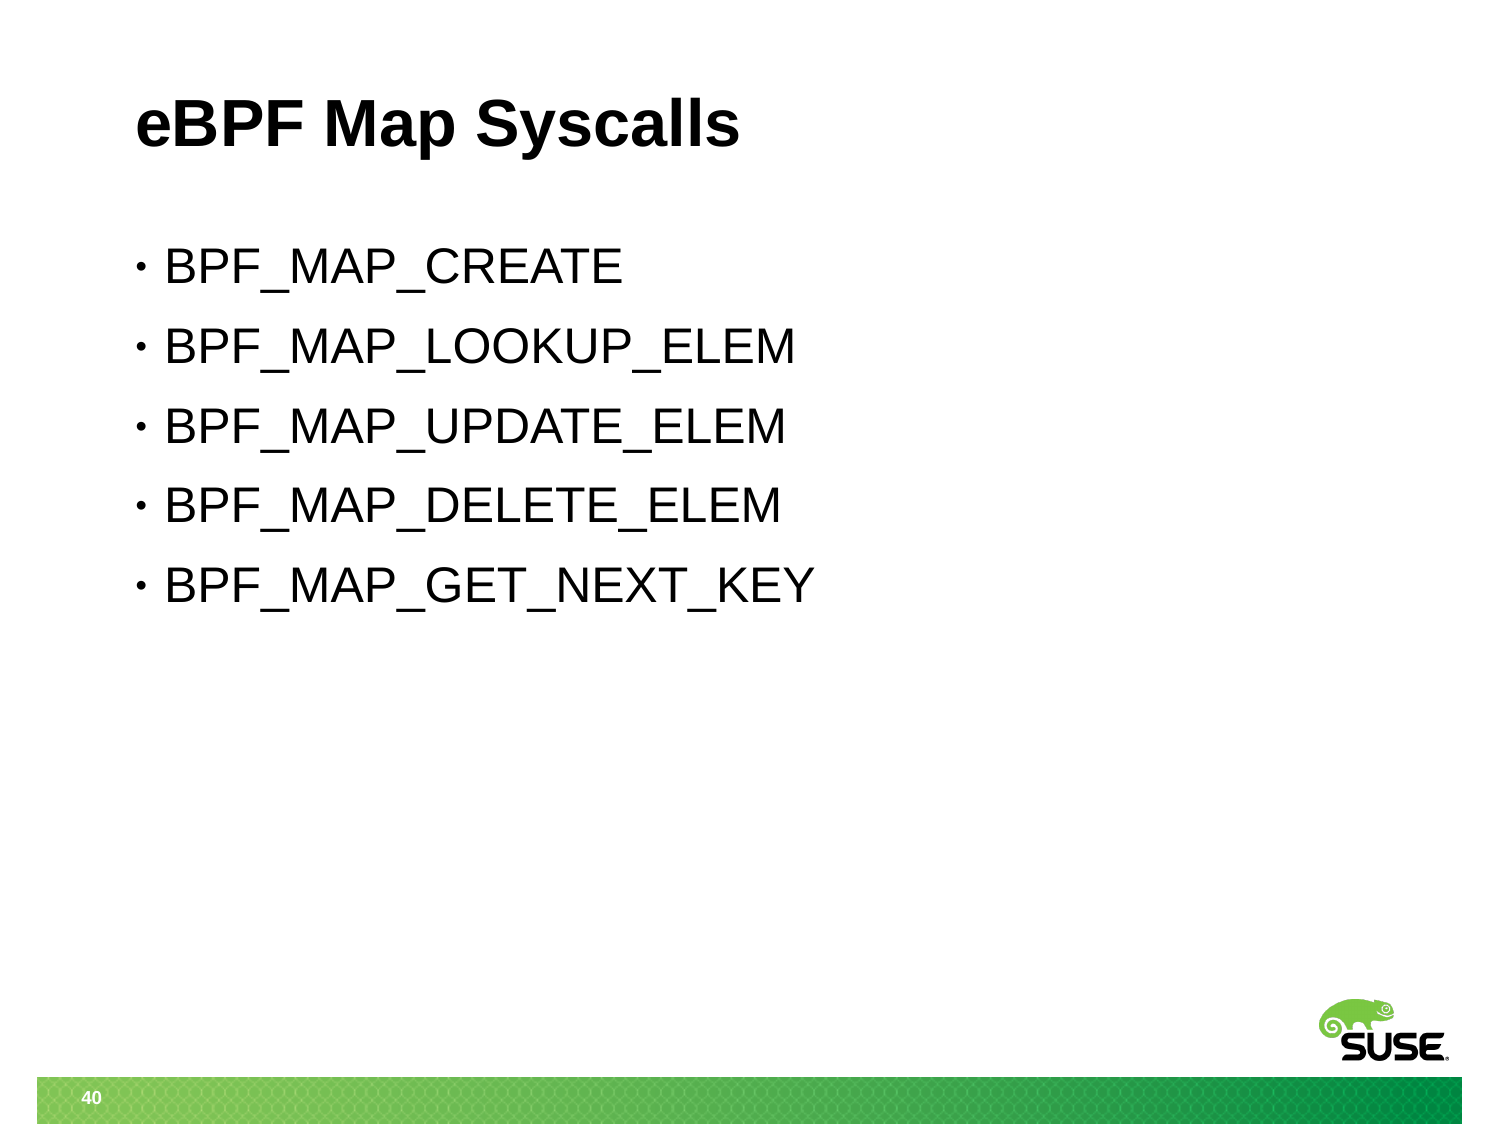

# eBPF Map Syscalls
BPF_MAP_CREATE
BPF_MAP_LOOKUP_ELEM
BPF_MAP_UPDATE_ELEM
BPF_MAP_DELETE_ELEM
BPF_MAP_GET_NEXT_KEY